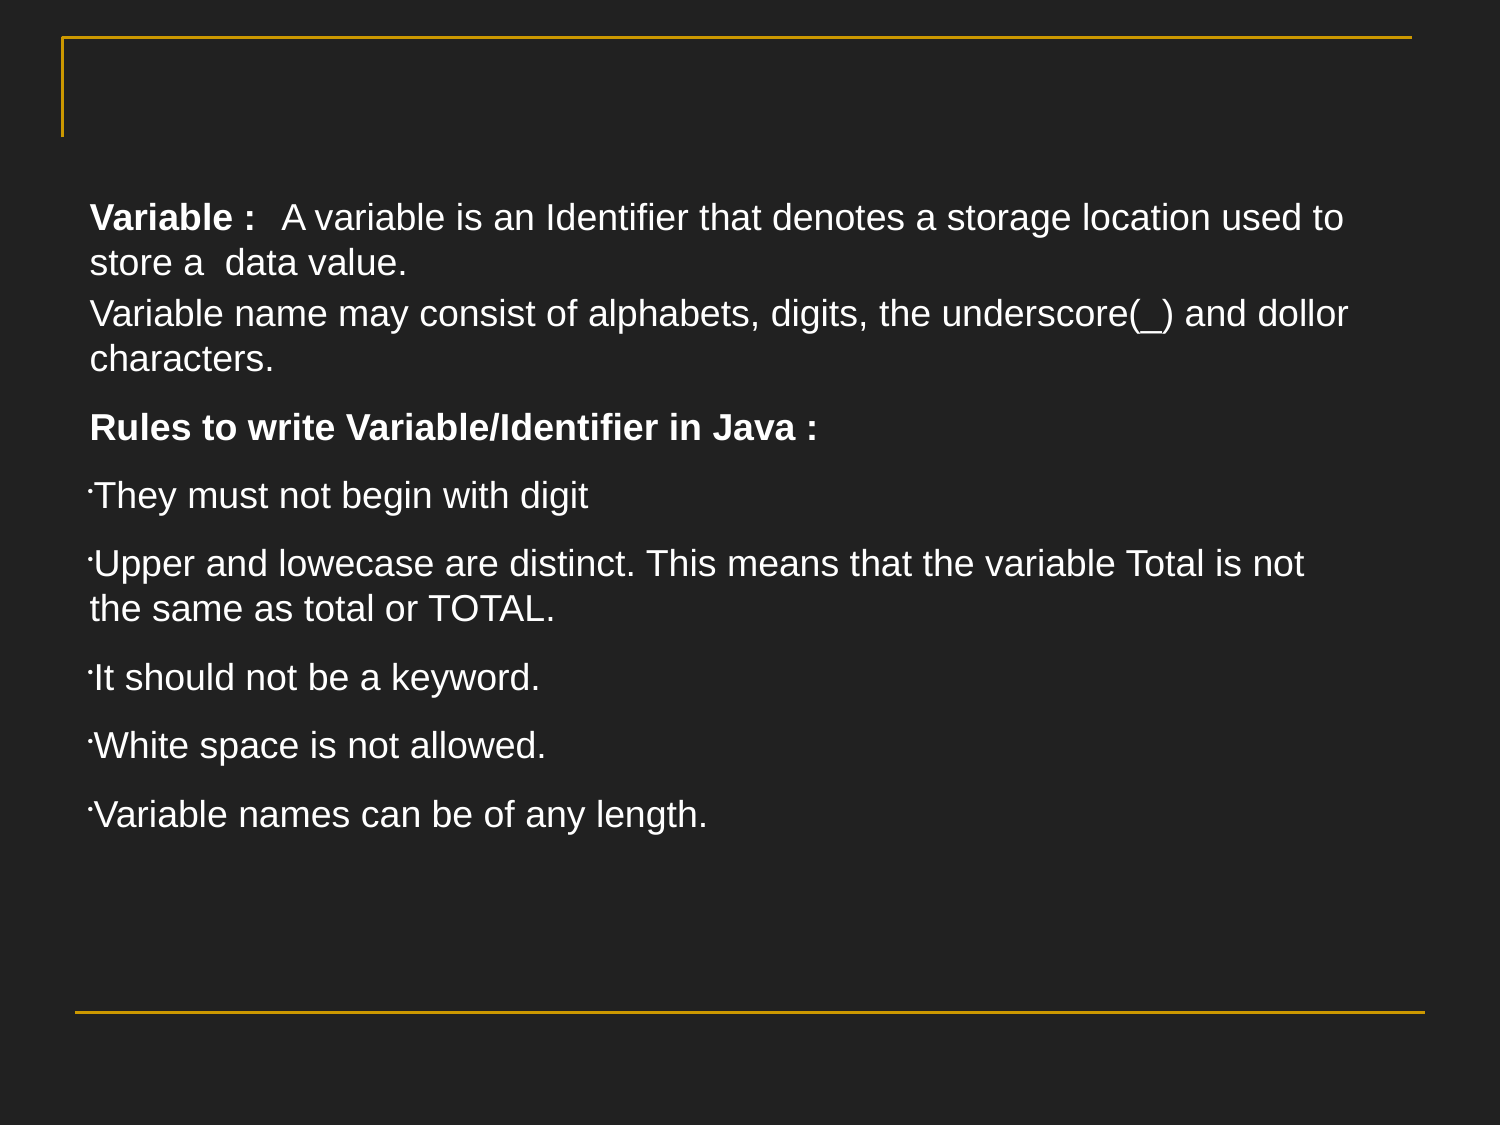

Variable :	A variable is an Identifier that denotes a storage location used to store a data value.
Variable name may consist of alphabets, digits, the underscore(_) and dollor characters.
Rules to write Variable/Identifier in Java :
They must not begin with digit
Upper and lowecase are distinct. This means that the variable Total is not the same as total or TOTAL.
It should not be a keyword.
White space is not allowed.
Variable names can be of any length.